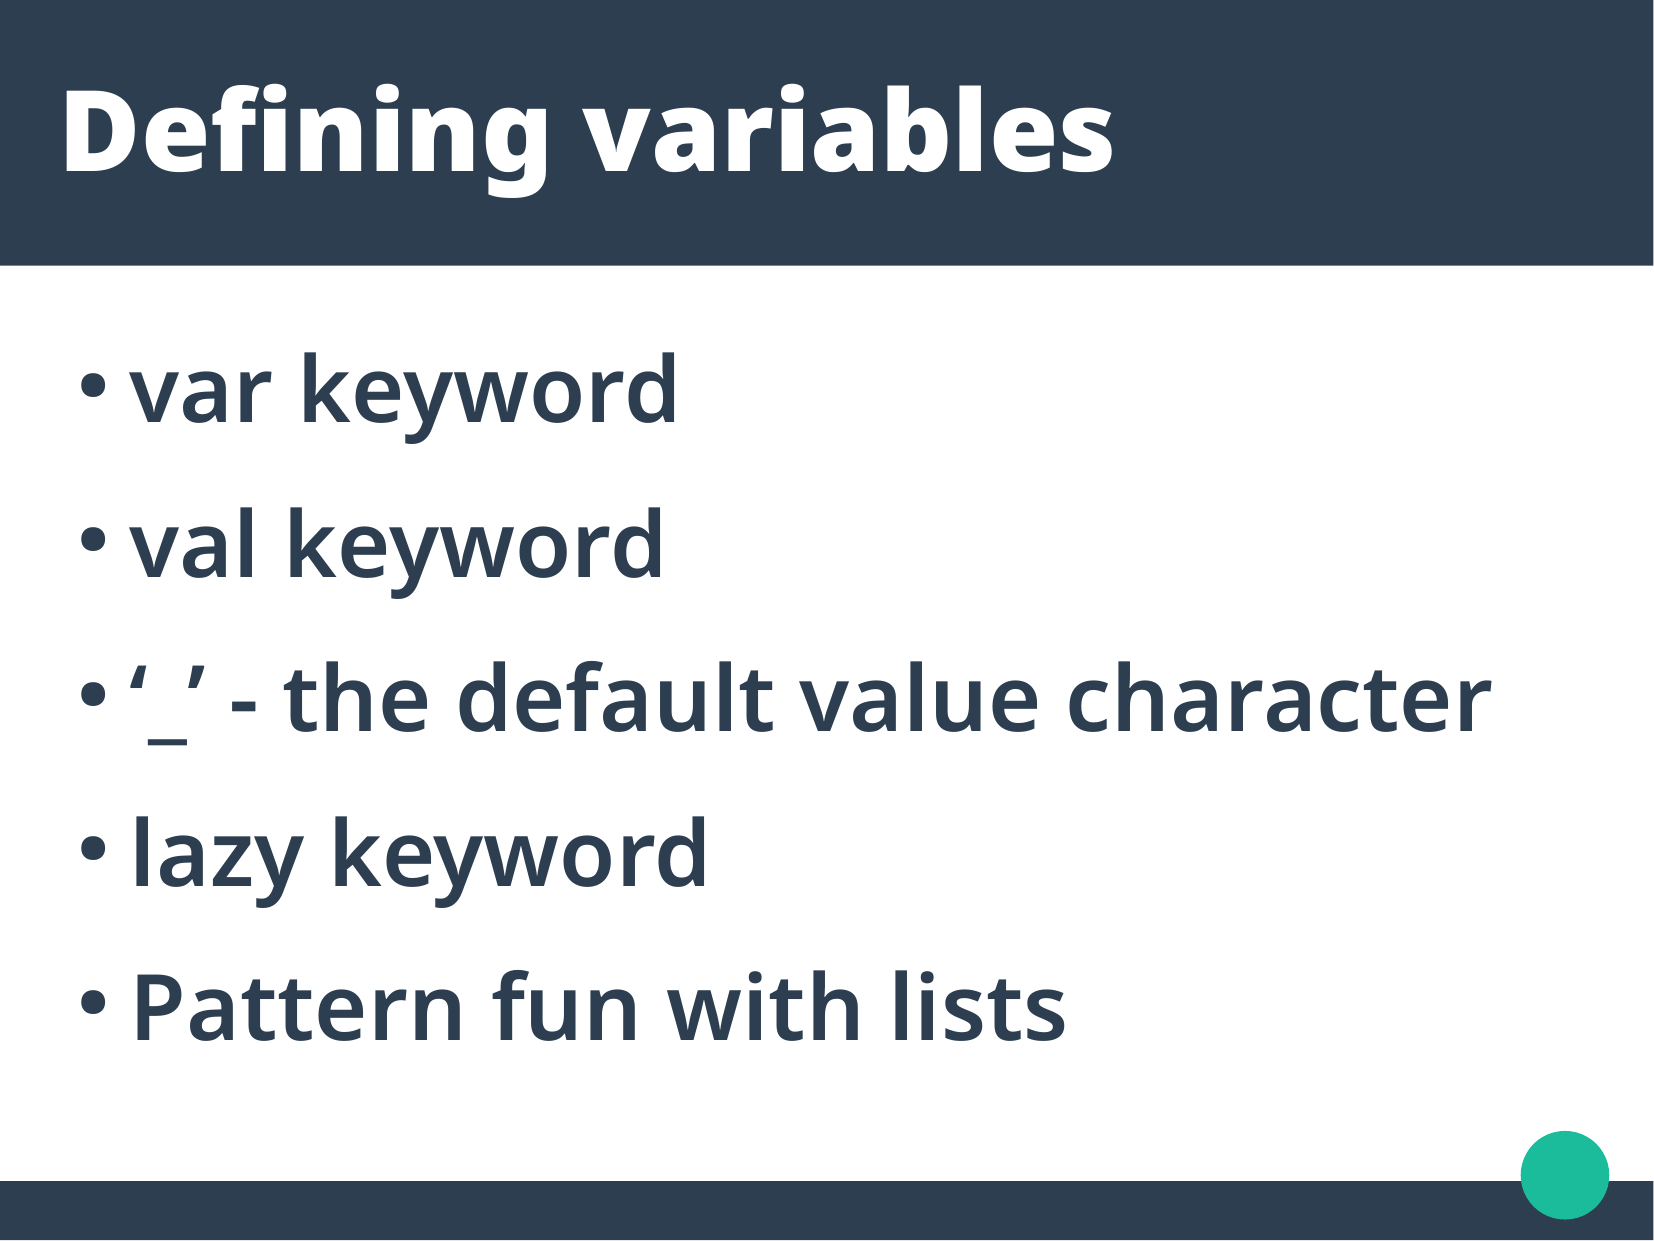

# Defining variables
var keyword
val keyword
‘_’ - the default value character
lazy keyword
Pattern fun with lists